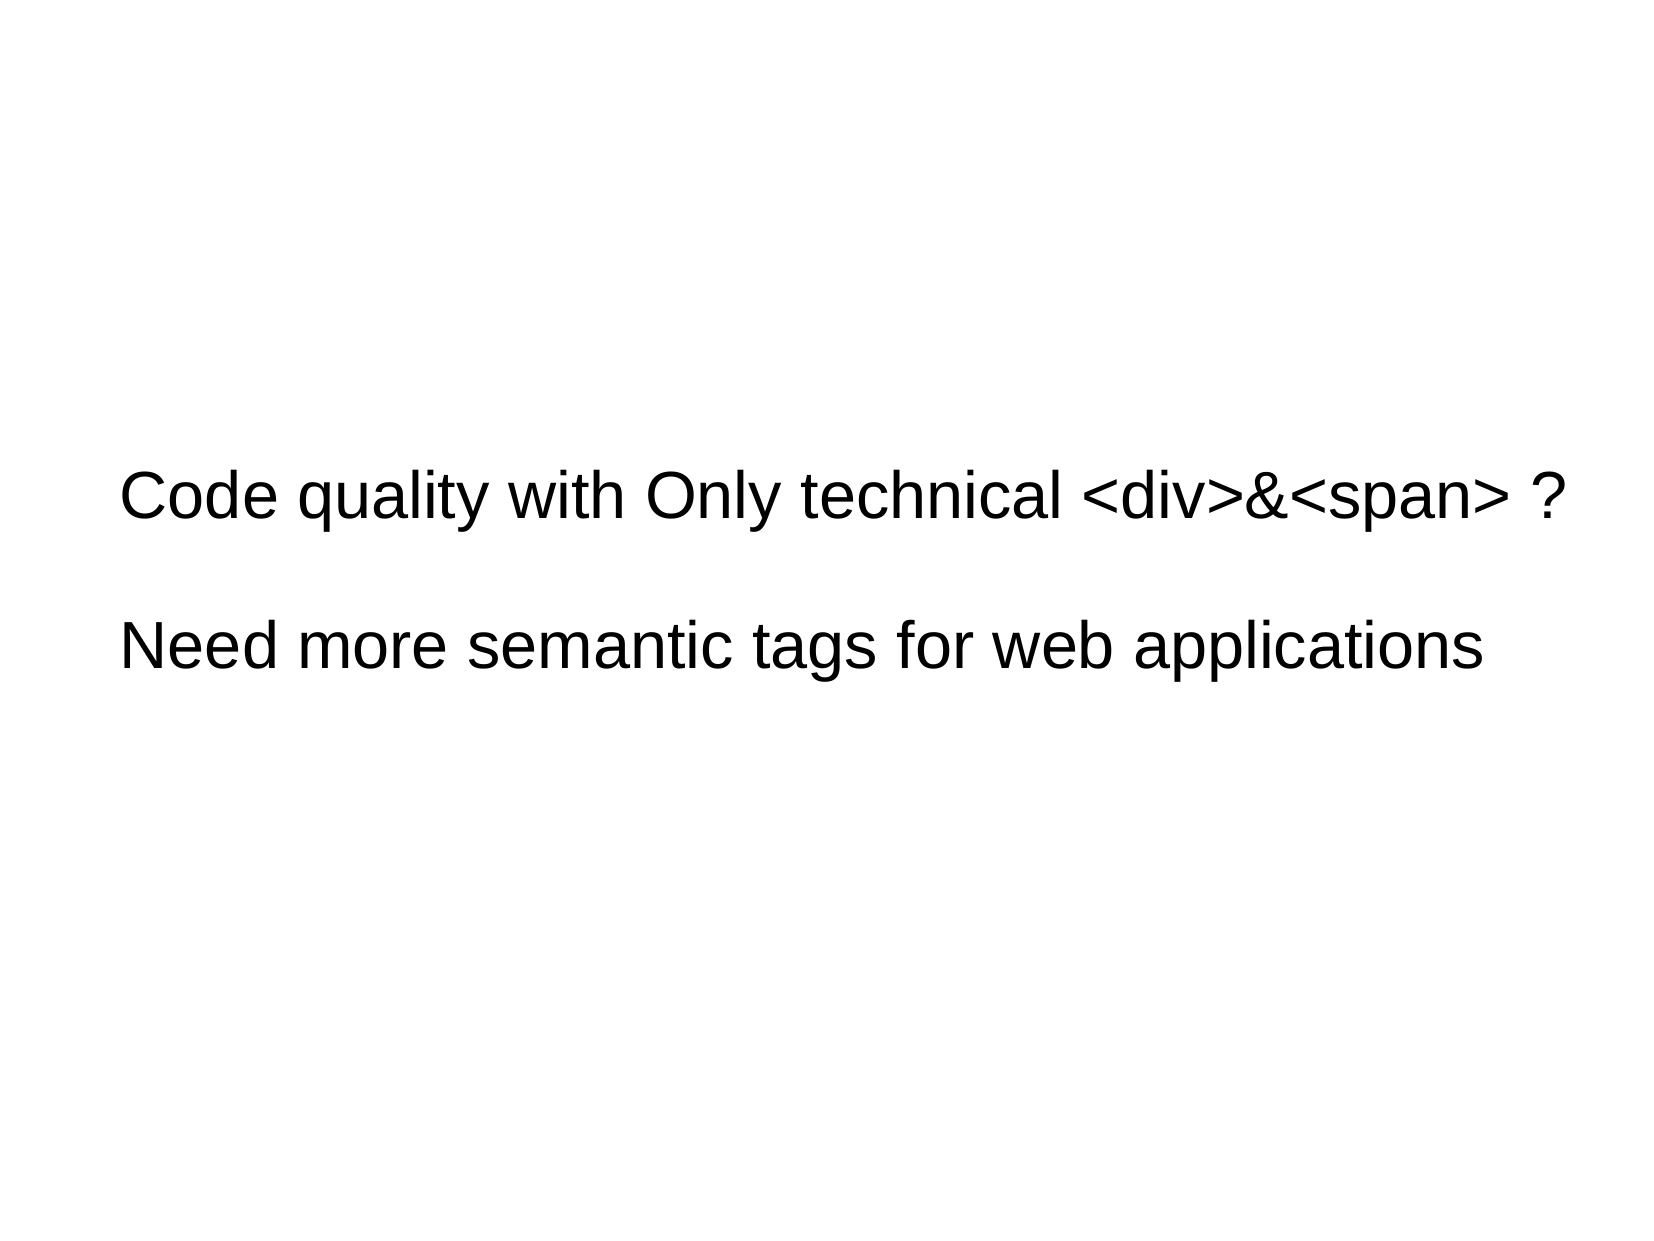

Code quality with Only technical <div>&<span> ?
Need more semantic tags for web applications